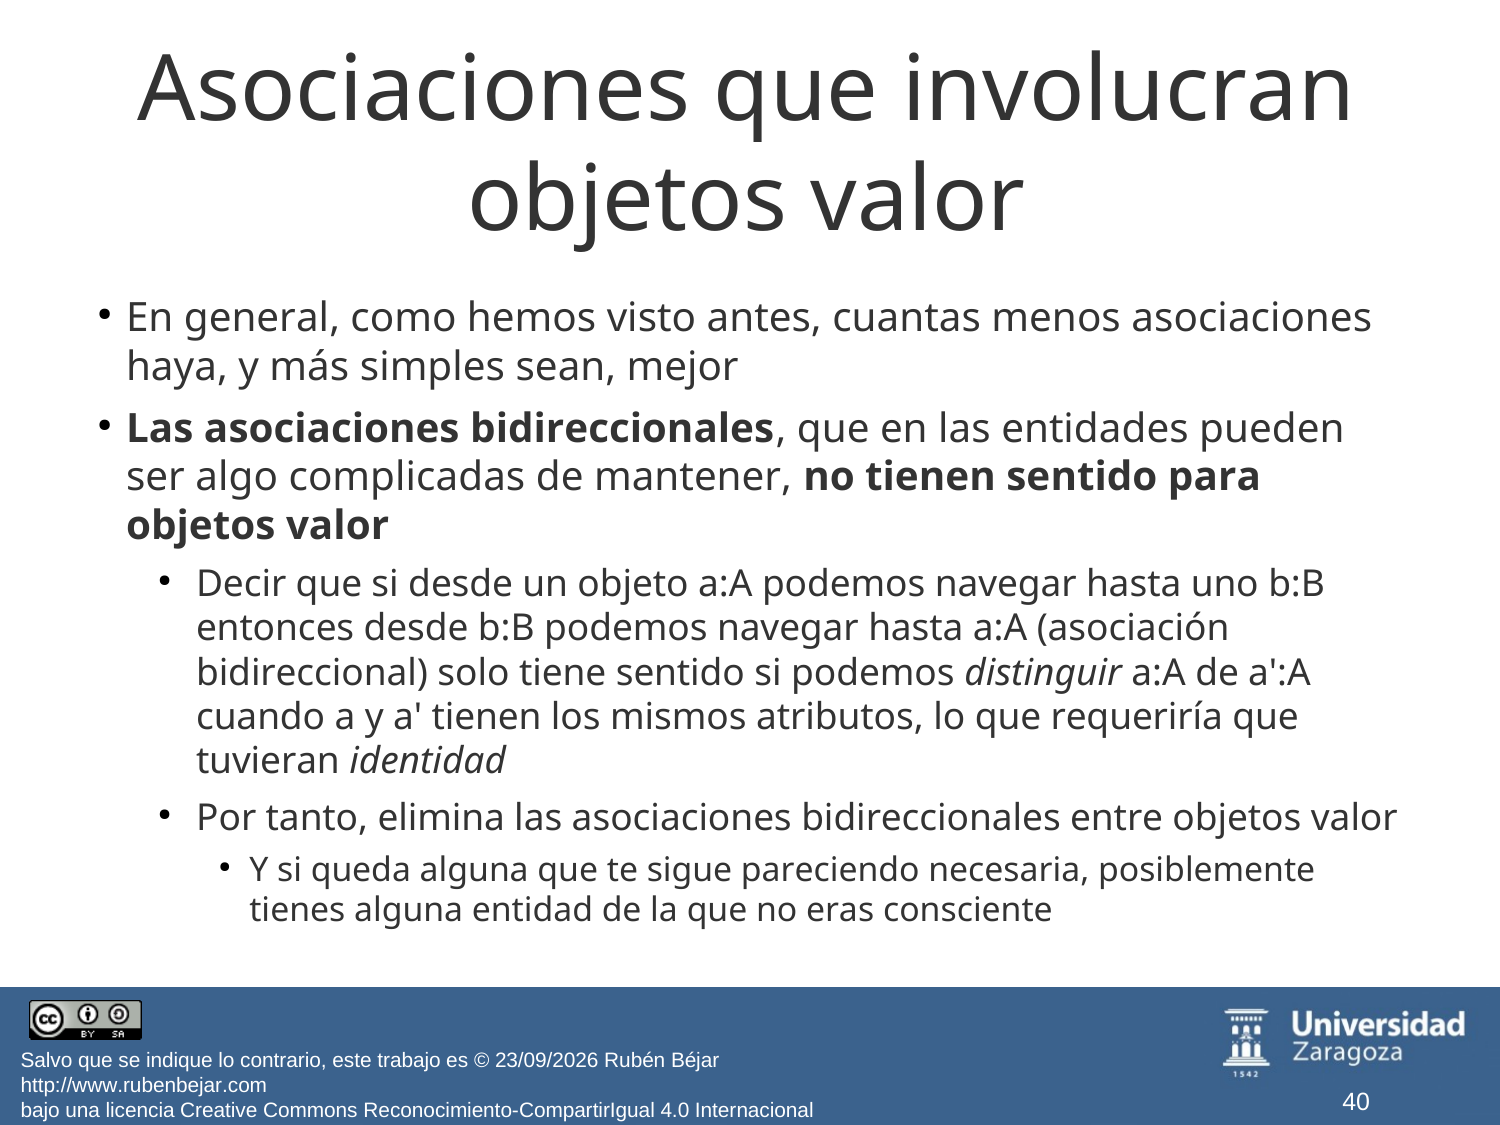

# Asociaciones que involucran objetos valor
En general, como hemos visto antes, cuantas menos asociaciones haya, y más simples sean, mejor
Las asociaciones bidireccionales, que en las entidades pueden ser algo complicadas de mantener, no tienen sentido para objetos valor
Decir que si desde un objeto a:A podemos navegar hasta uno b:B entonces desde b:B podemos navegar hasta a:A (asociación bidireccional) solo tiene sentido si podemos distinguir a:A de a':A cuando a y a' tienen los mismos atributos, lo que requeriría que tuvieran identidad
Por tanto, elimina las asociaciones bidireccionales entre objetos valor
Y si queda alguna que te sigue pareciendo necesaria, posiblemente tienes alguna entidad de la que no eras consciente